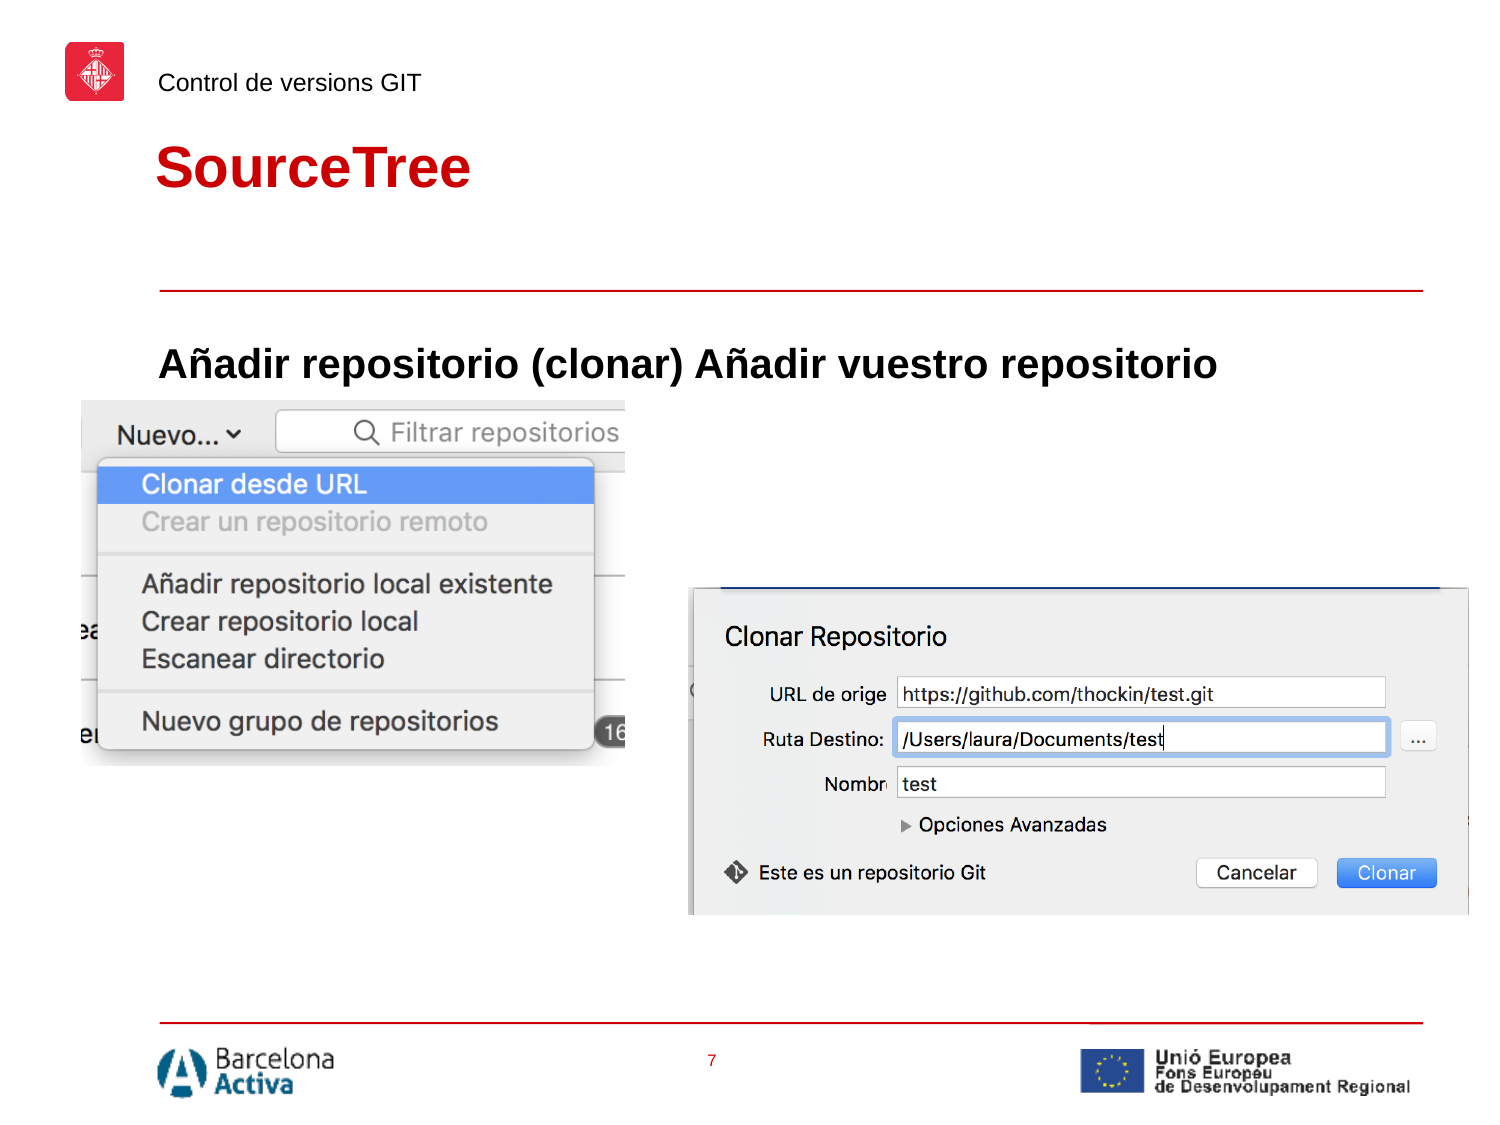

Control de versions GIT
SourceTree
Añadir repositorio (clonar) Añadir vuestro repositorio